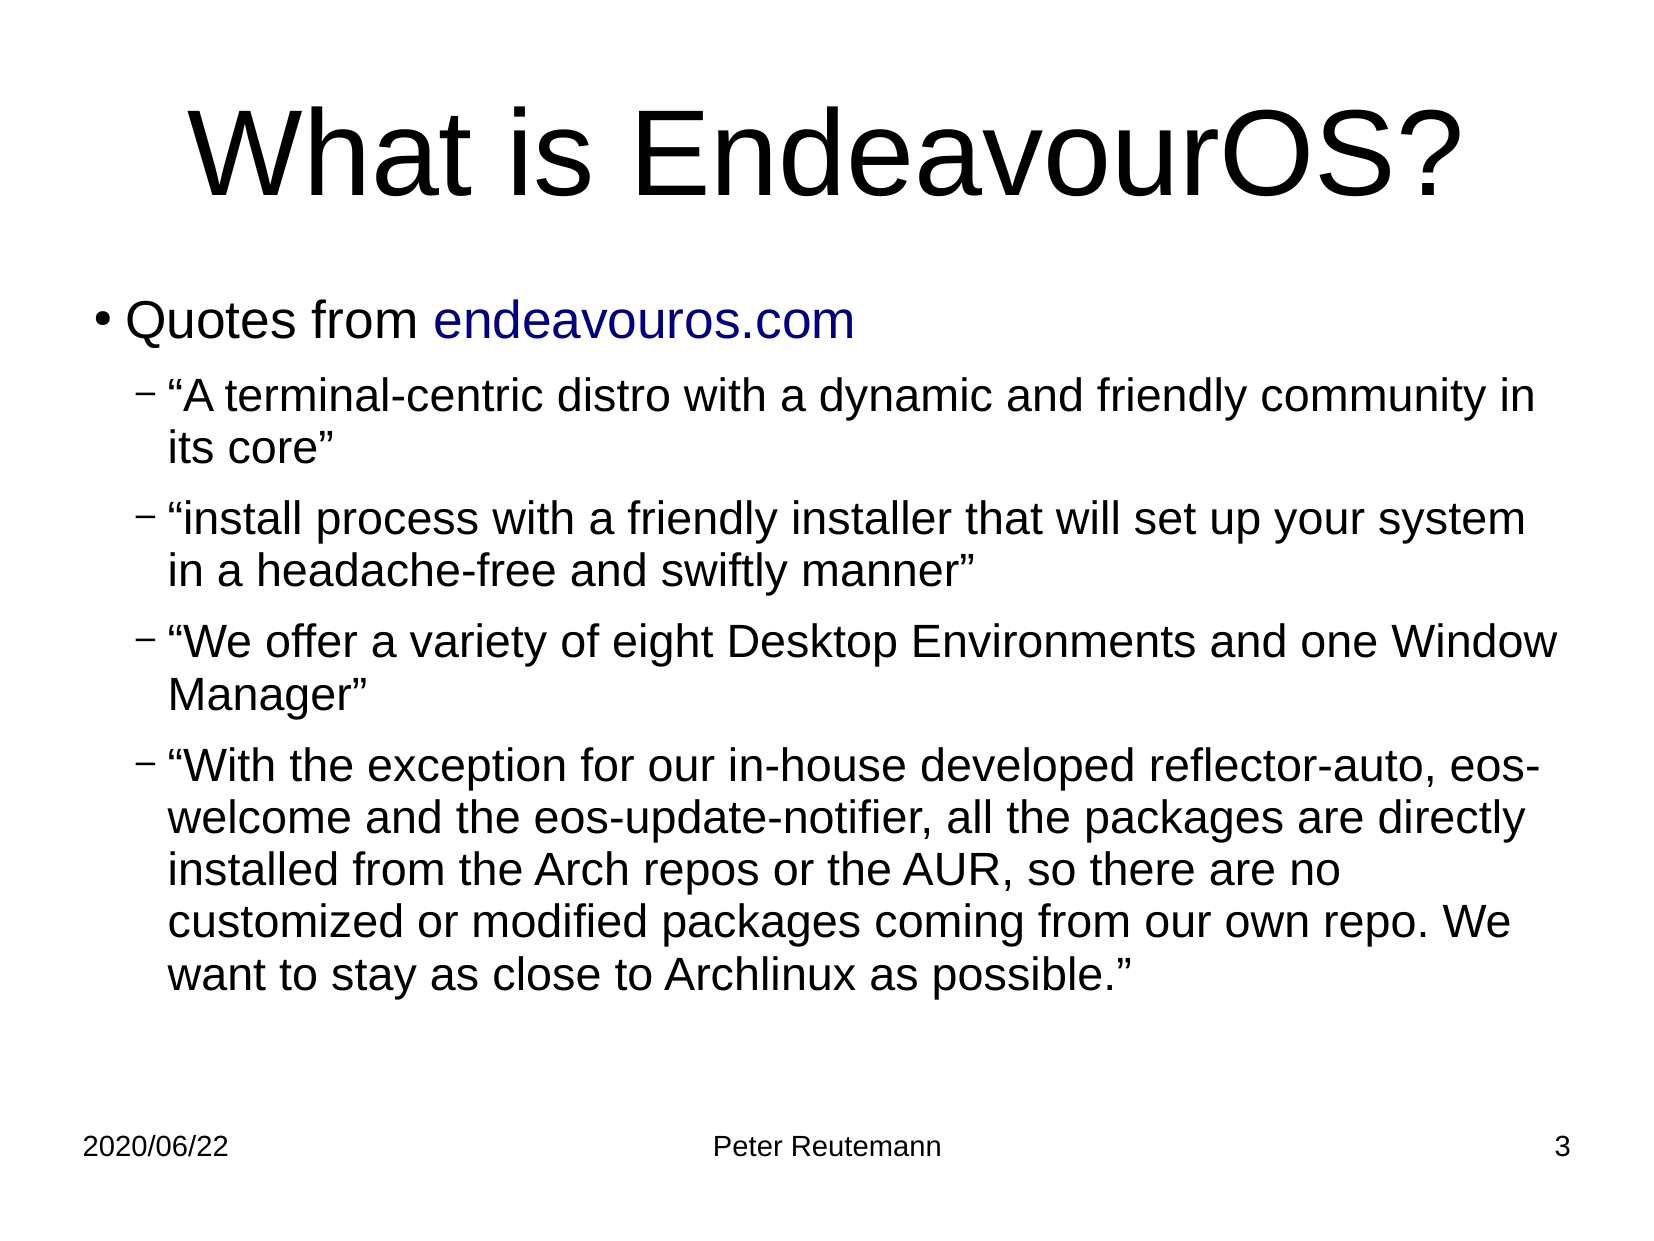

# What is EndeavourOS?
Quotes from endeavouros.com
“A terminal-centric distro with a dynamic and friendly community in its core”
“install process with a friendly installer that will set up your system in a headache-free and swiftly manner”
“We offer a variety of eight Desktop Environments and one Window Manager”
“With the exception for our in-house developed reflector-auto, eos-welcome and the eos-update-notifier, all the packages are directly installed from the Arch repos or the AUR, so there are no customized or modified packages coming from our own repo. We want to stay as close to Archlinux as possible.”
2020/06/22
Peter Reutemann
3